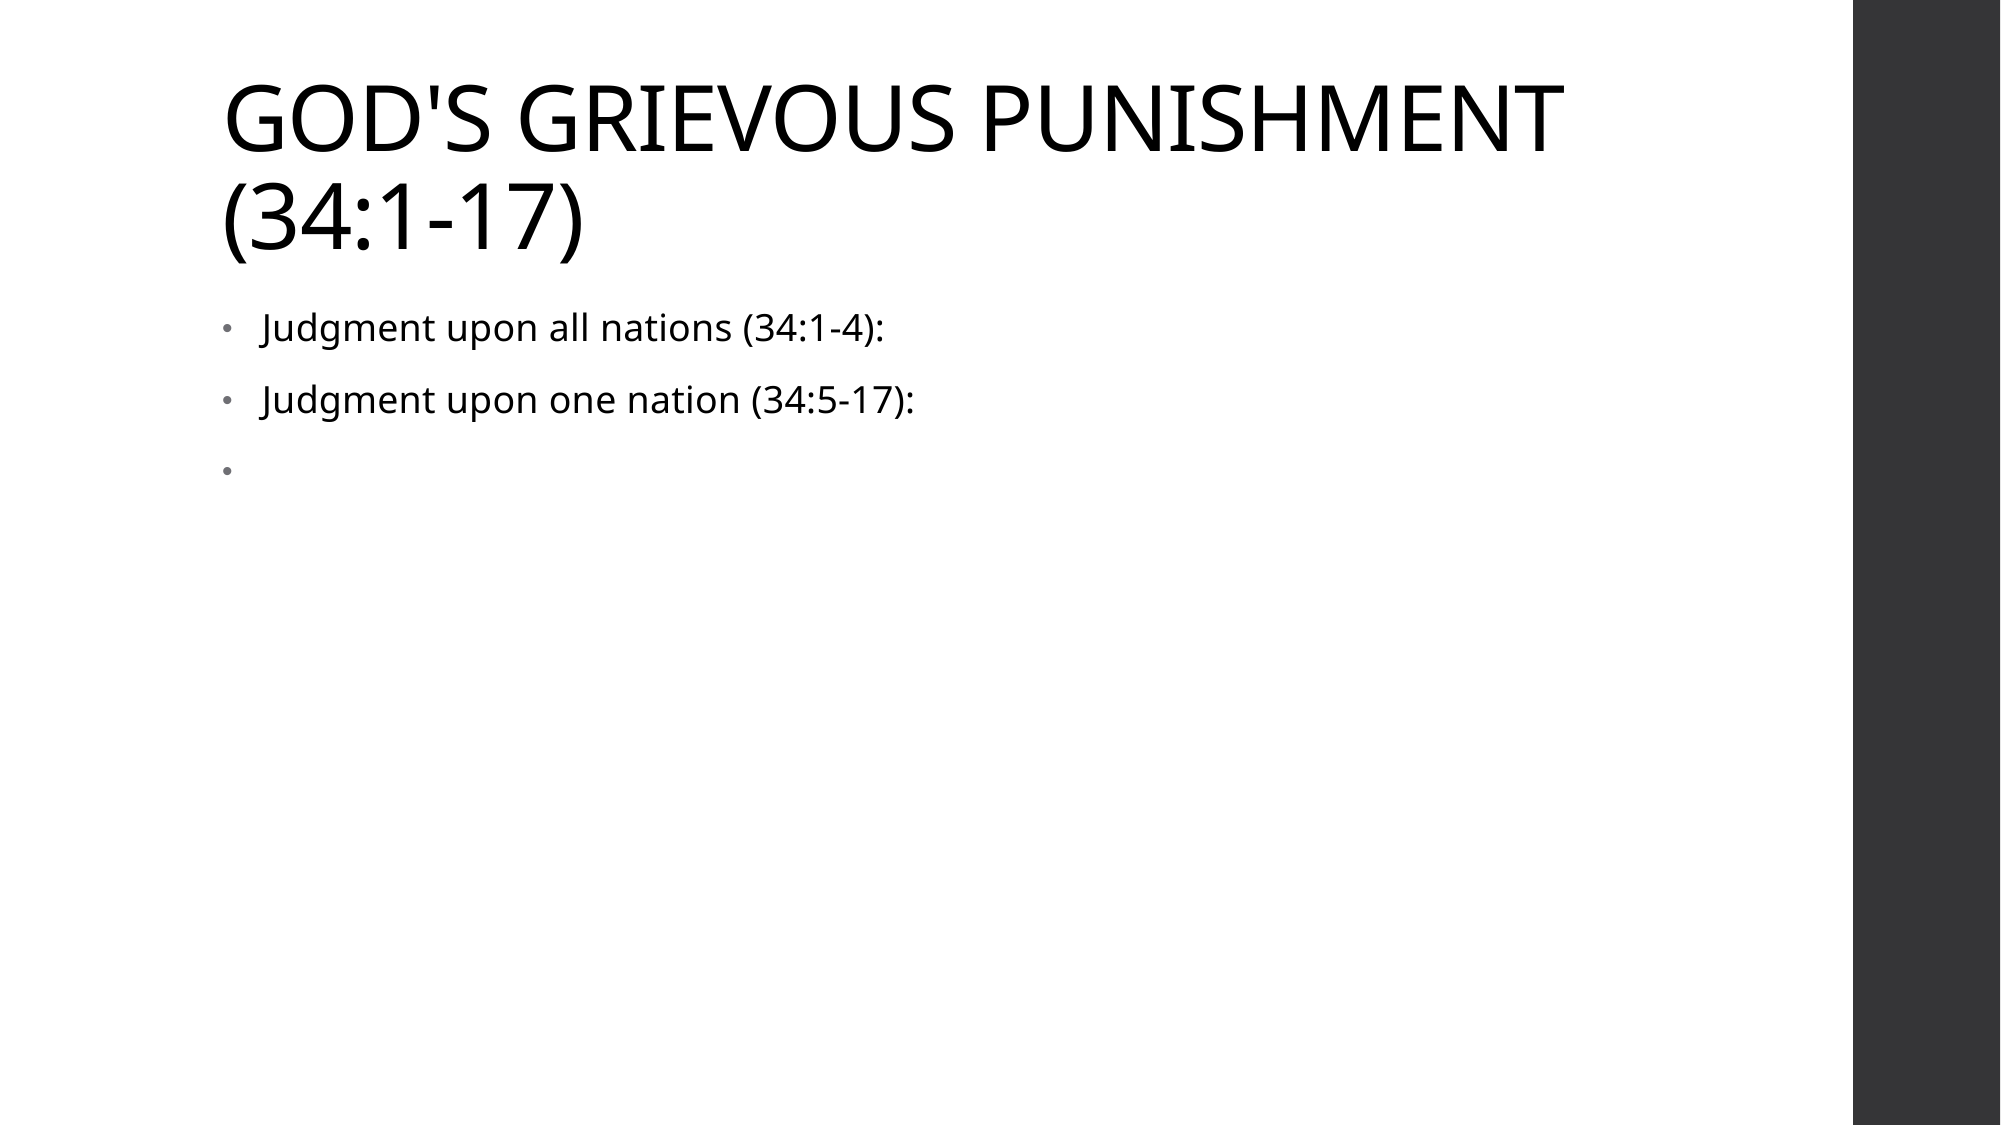

# GOD'S GRIEVOUS PUNISHMENT (34:1-17)
 Judgment upon all nations (34:1-4):
 Judgment upon one nation (34:5-17):